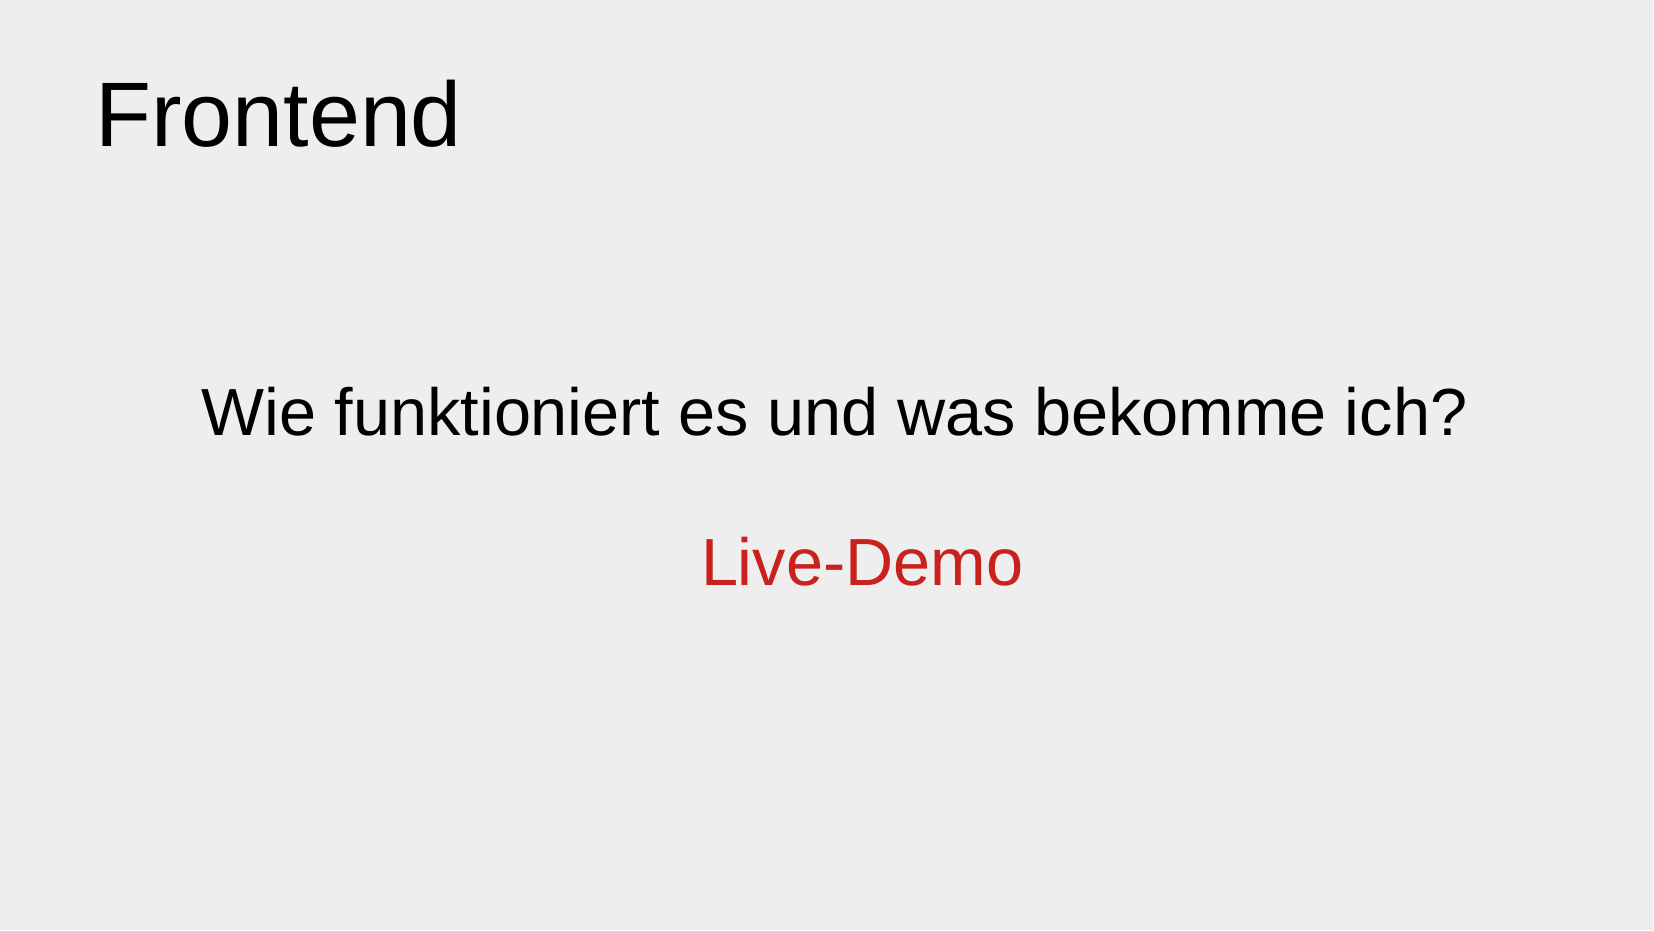

# Frontend
Wie funktioniert es und was bekomme ich?
Live-Demo